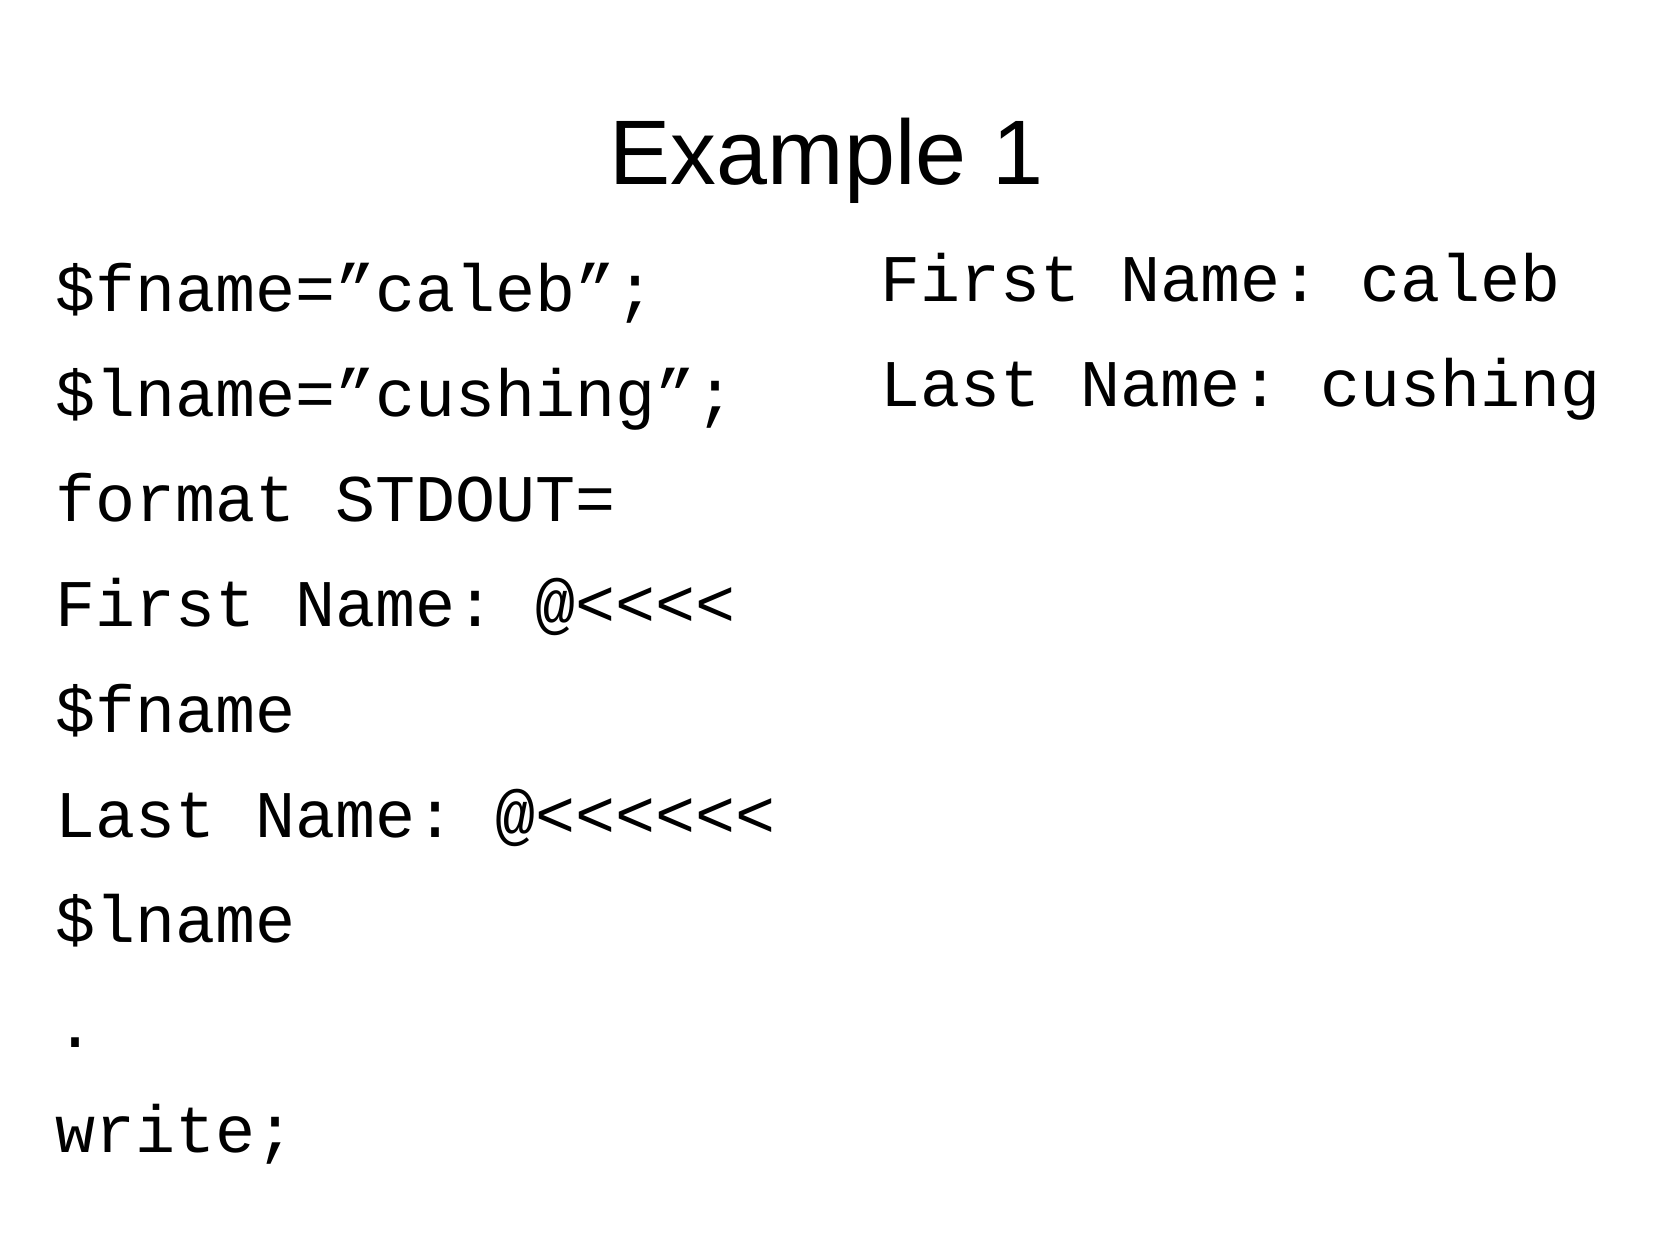

# Example 1
First Name: caleb
Last Name: cushing
$fname=”caleb”;
$lname=”cushing”;
format STDOUT=
First Name: @<<<<
$fname
Last Name: @<<<<<<
$lname
.
write;